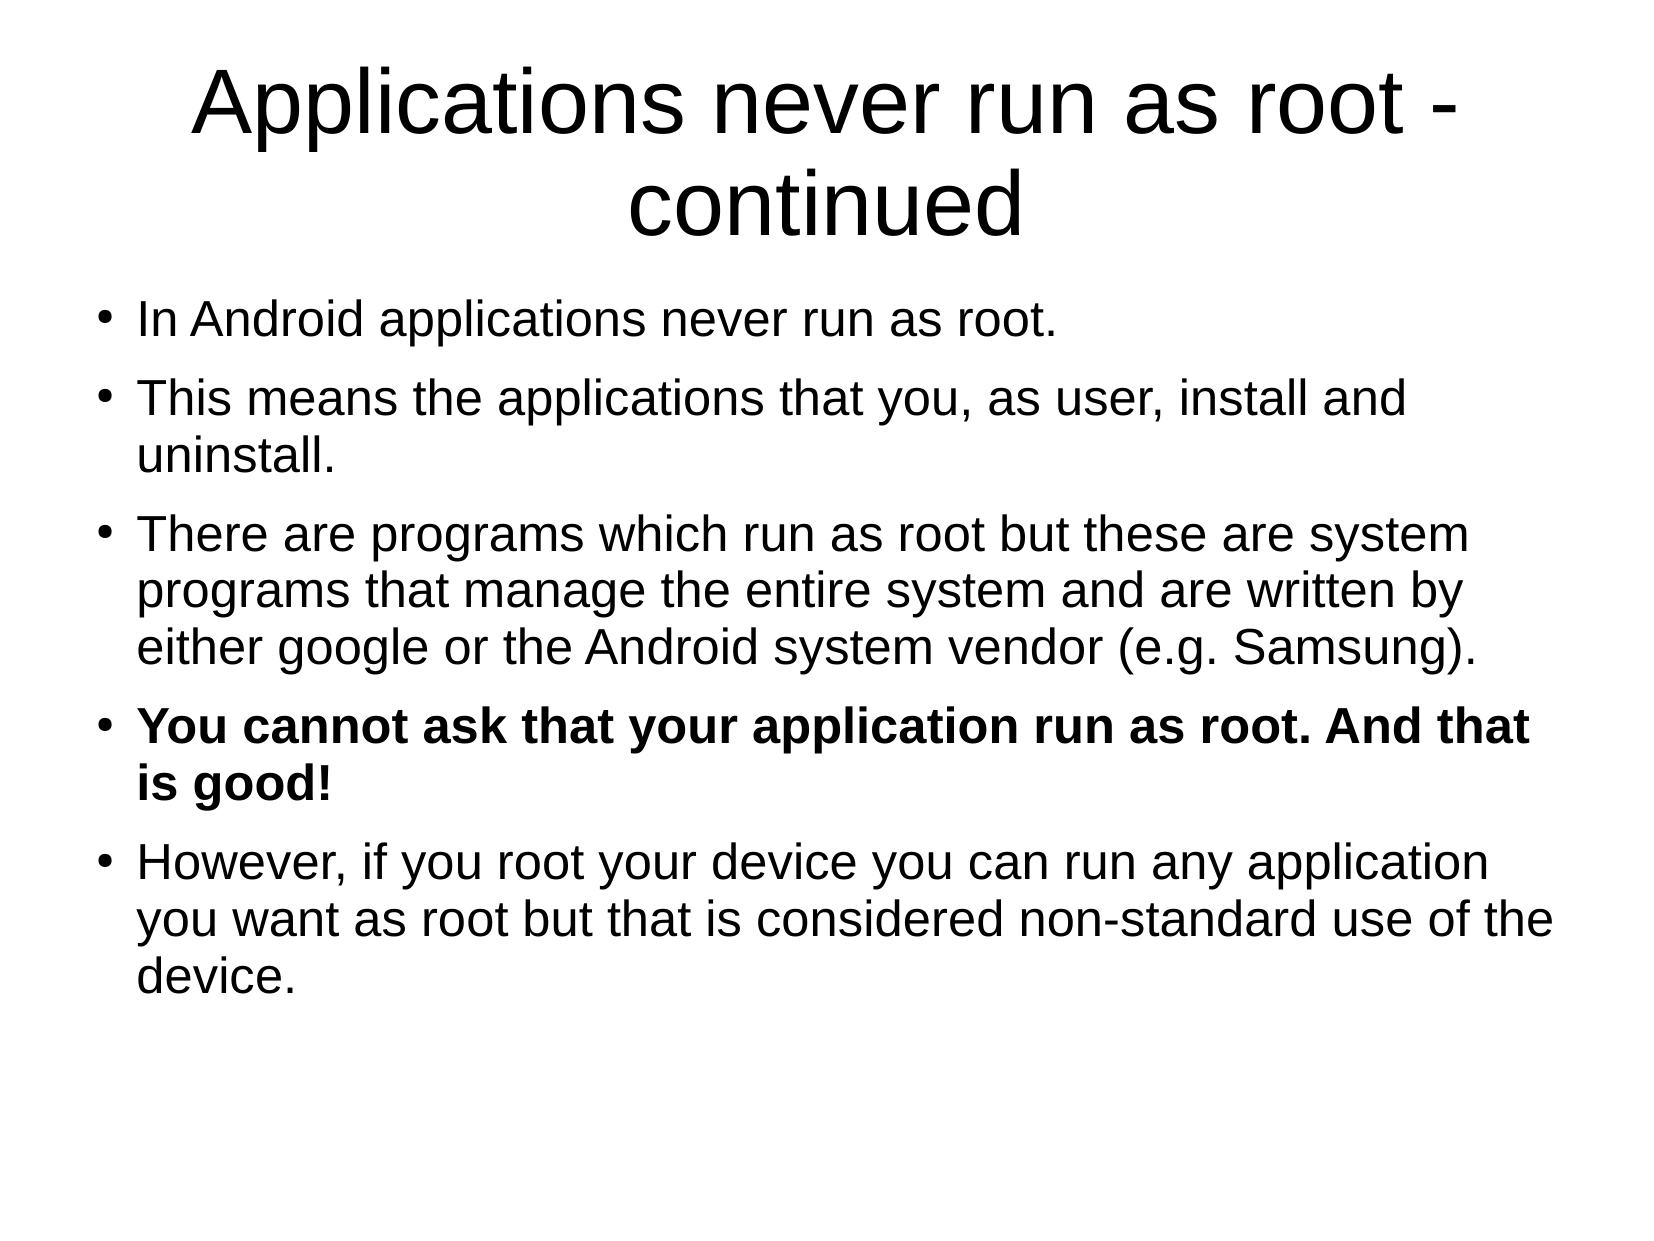

# Applications never run as root - continued
In Android applications never run as root.
This means the applications that you, as user, install and uninstall.
There are programs which run as root but these are system programs that manage the entire system and are written by either google or the Android system vendor (e.g. Samsung).
You cannot ask that your application run as root. And that is good!
However, if you root your device you can run any application you want as root but that is considered non-standard use of the device.